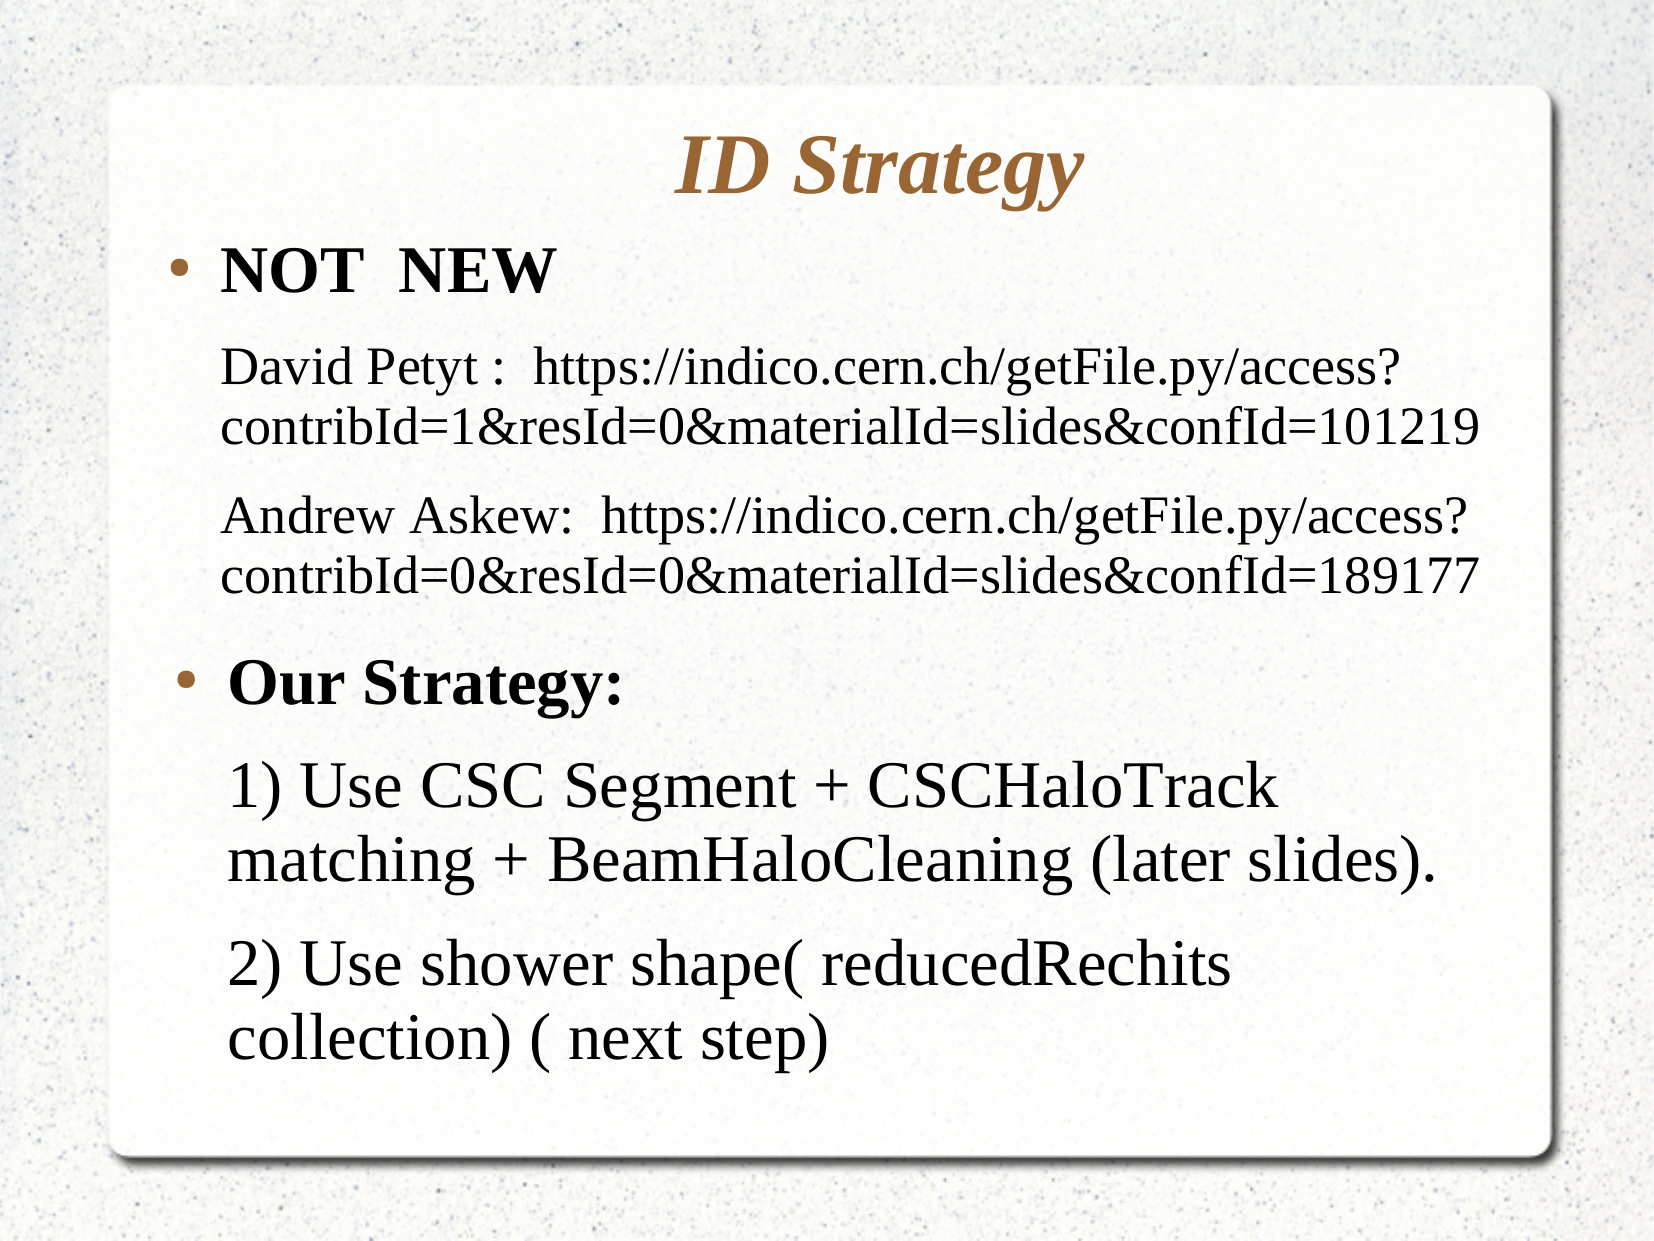

# ID Strategy
NOT NEW
David Petyt : https://indico.cern.ch/getFile.py/access?contribId=1&resId=0&materialId=slides&confId=101219
Andrew Askew: https://indico.cern.ch/getFile.py/access?contribId=0&resId=0&materialId=slides&confId=189177
Our Strategy:
1) Use CSC Segment + CSCHaloTrack matching + BeamHaloCleaning (later slides).
2) Use shower shape( reducedRechits collection) ( next step)